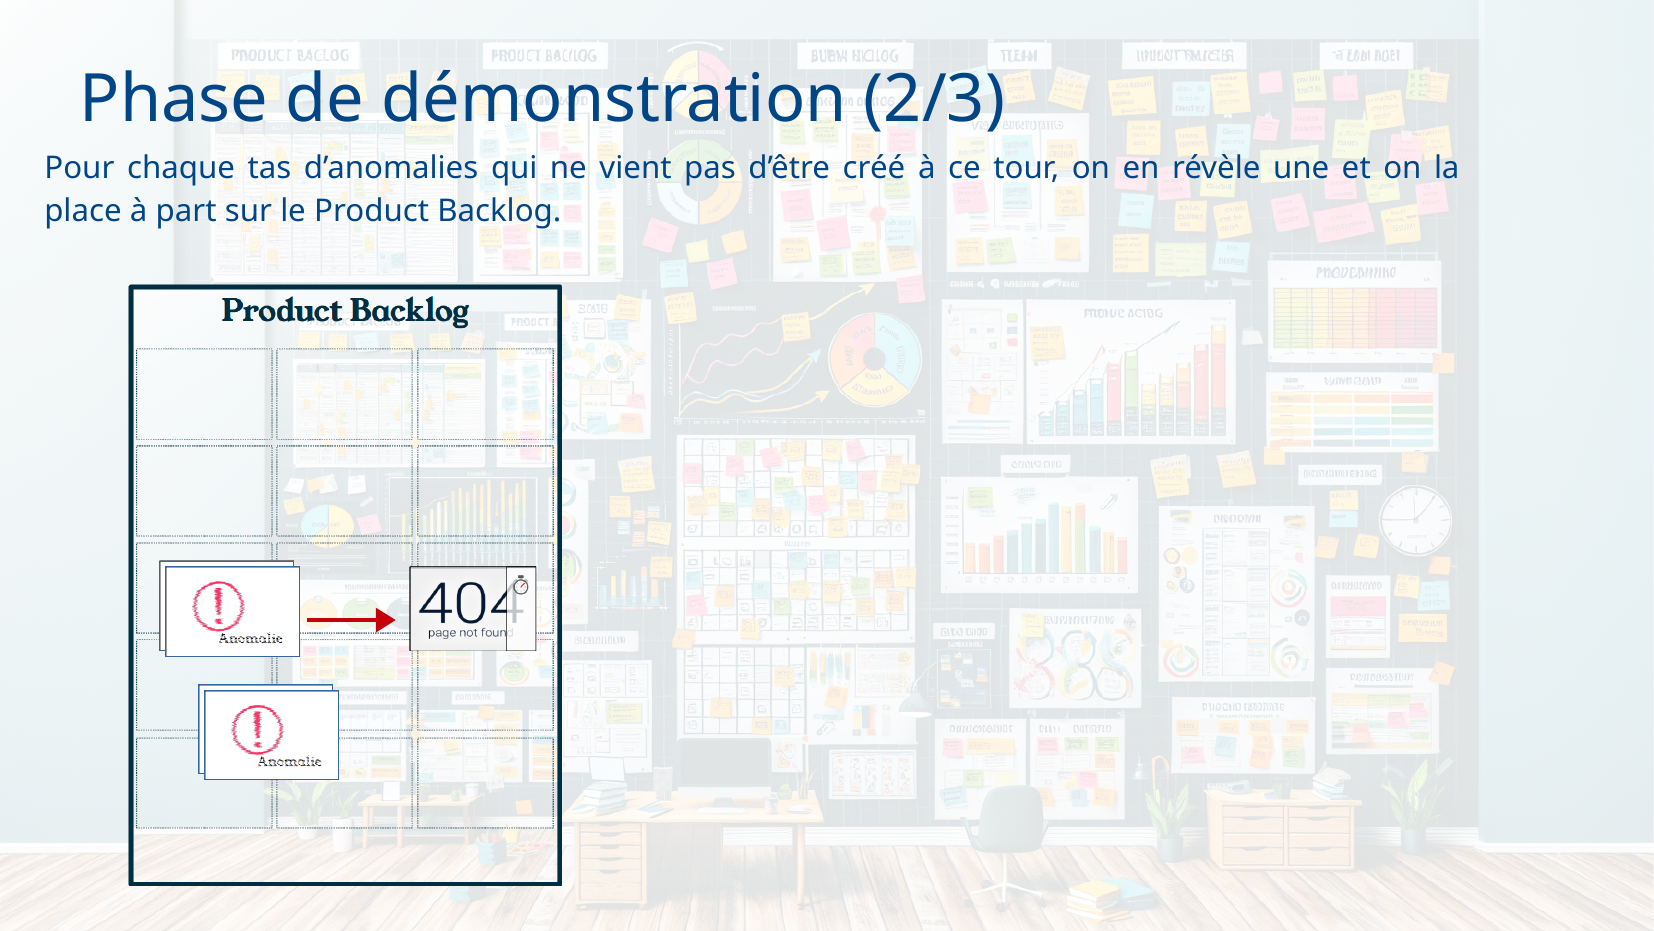

Phase de démonstration (2/3)
Pour chaque tas d’anomalies qui ne vient pas d’être créé à ce tour, on en révèle une et on la place à part sur le Product Backlog.